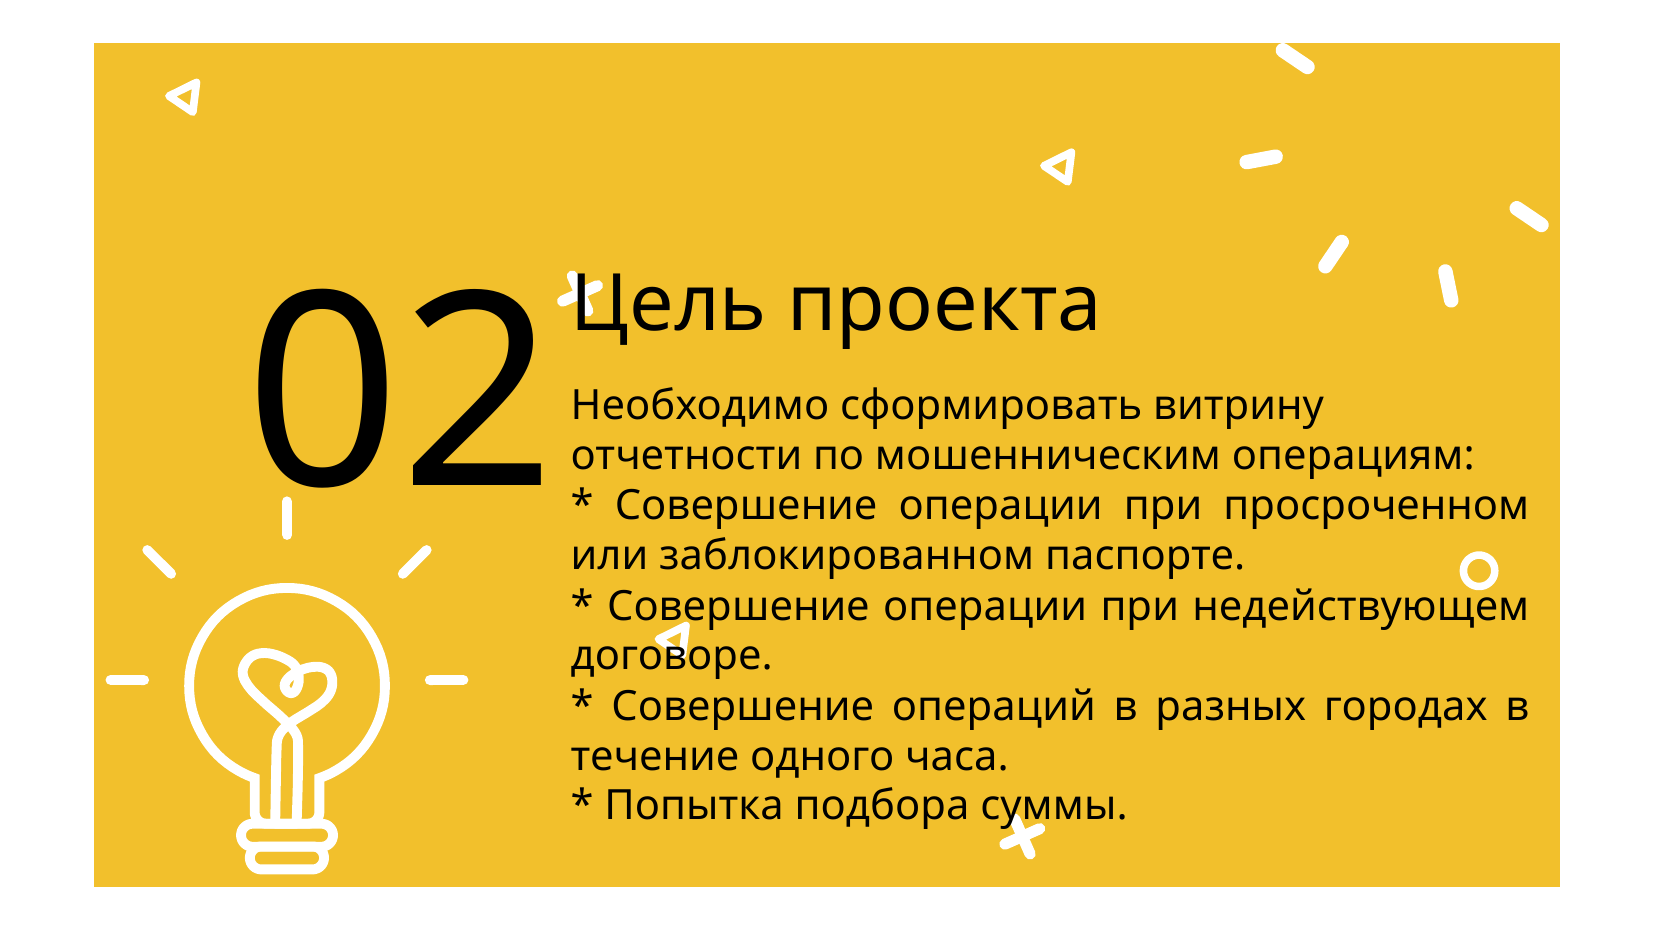

02
# Цель проекта
Необходимо сформировать витрину
отчетности по мошенническим операциям:
* Совершение операции при просроченном или заблокированном паспорте.
* Совершение операции при недействующем договоре.
* Совершение операций в разных городах в течение одного часа.
* Попытка подбора суммы.